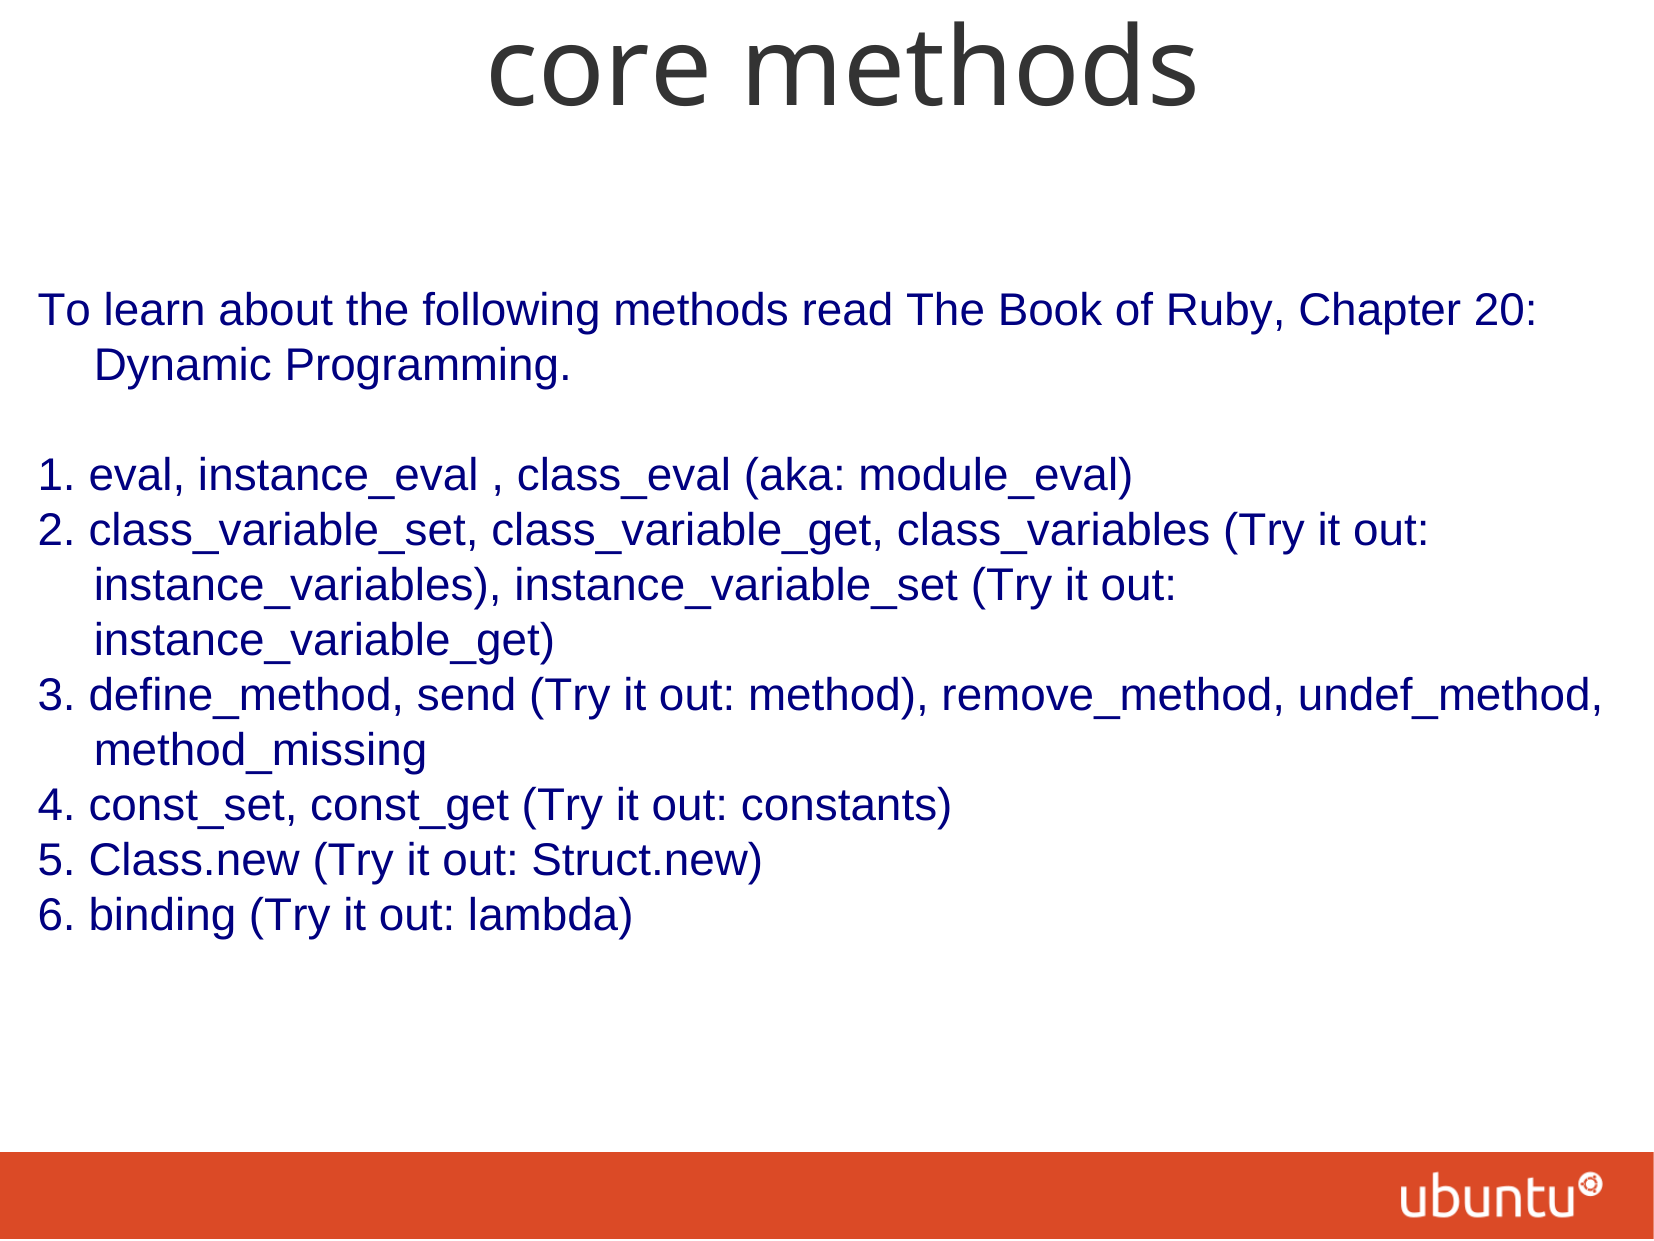

# core methods
To learn about the following methods read The Book of Ruby, Chapter 20: Dynamic Programming.
1. eval, instance_eval , class_eval (aka: module_eval)
2. class_variable_set, class_variable_get, class_variables (Try it out: instance_variables), instance_variable_set (Try it out: instance_variable_get)
3. define_method, send (Try it out: method), remove_method, undef_method, method_missing
4. const_set, const_get (Try it out: constants)
5. Class.new (Try it out: Struct.new)
6. binding (Try it out: lambda)